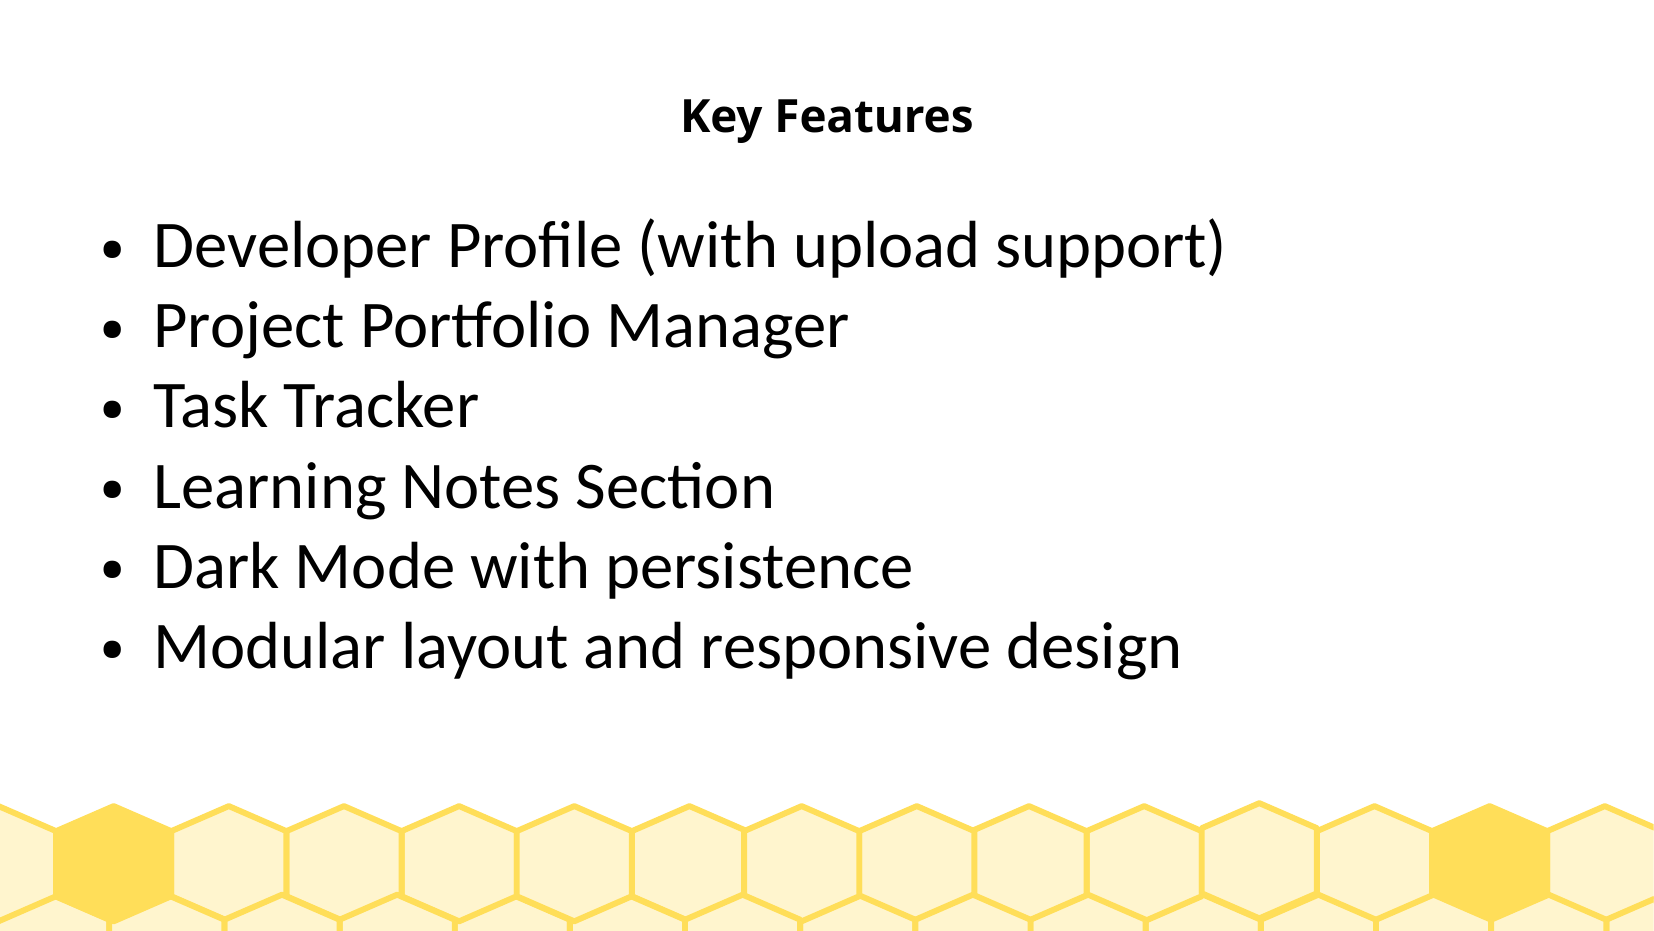

# Key Features
Developer Profile (with upload support)
Project Portfolio Manager
Task Tracker
Learning Notes Section
Dark Mode with persistence
Modular layout and responsive design